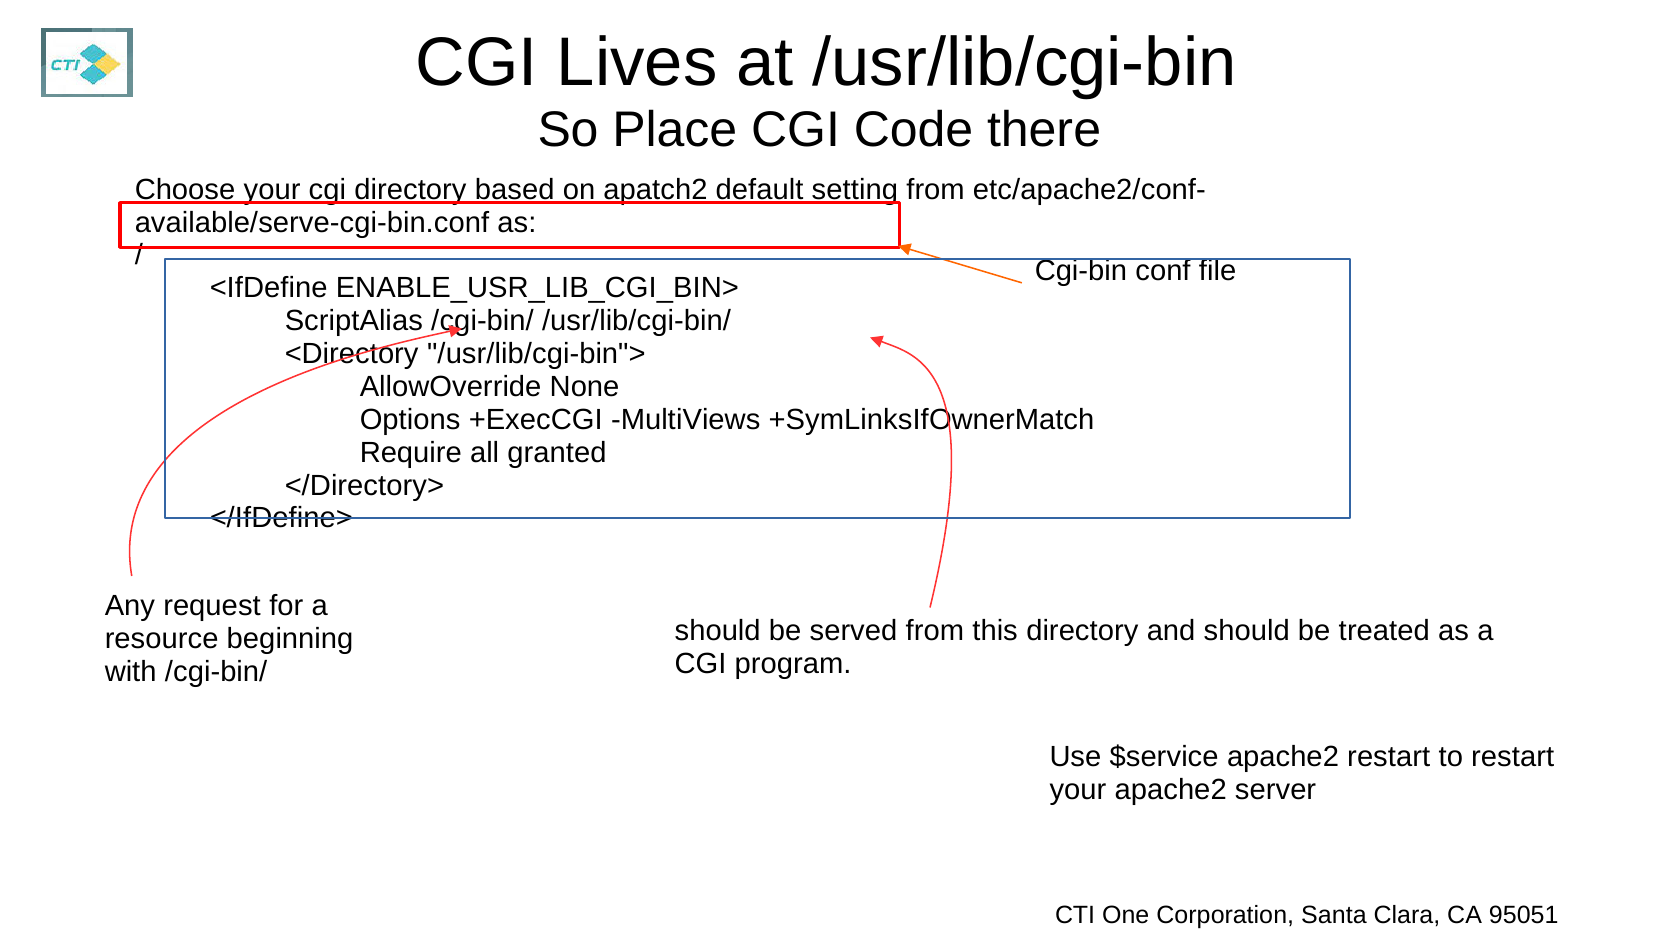

# CGI Lives at /usr/lib/cgi-bin So Place CGI Code there
Choose your cgi directory based on apatch2 default setting from etc/apache2/conf-available/serve-cgi-bin.conf as:
/
	<IfDefine ENABLE_USR_LIB_CGI_BIN>
		ScriptAlias /cgi-bin/ /usr/lib/cgi-bin/
		<Directory "/usr/lib/cgi-bin">
			AllowOverride None
			Options +ExecCGI -MultiViews +SymLinksIfOwnerMatch
			Require all granted
		</Directory>
	</IfDefine>
Cgi-bin conf file
Any request for a resource beginning with /cgi-bin/
should be served from this directory and should be treated as a CGI program.
Use $service apache2 restart to restart your apache2 server
CTI One Corporation, Santa Clara, CA 95051